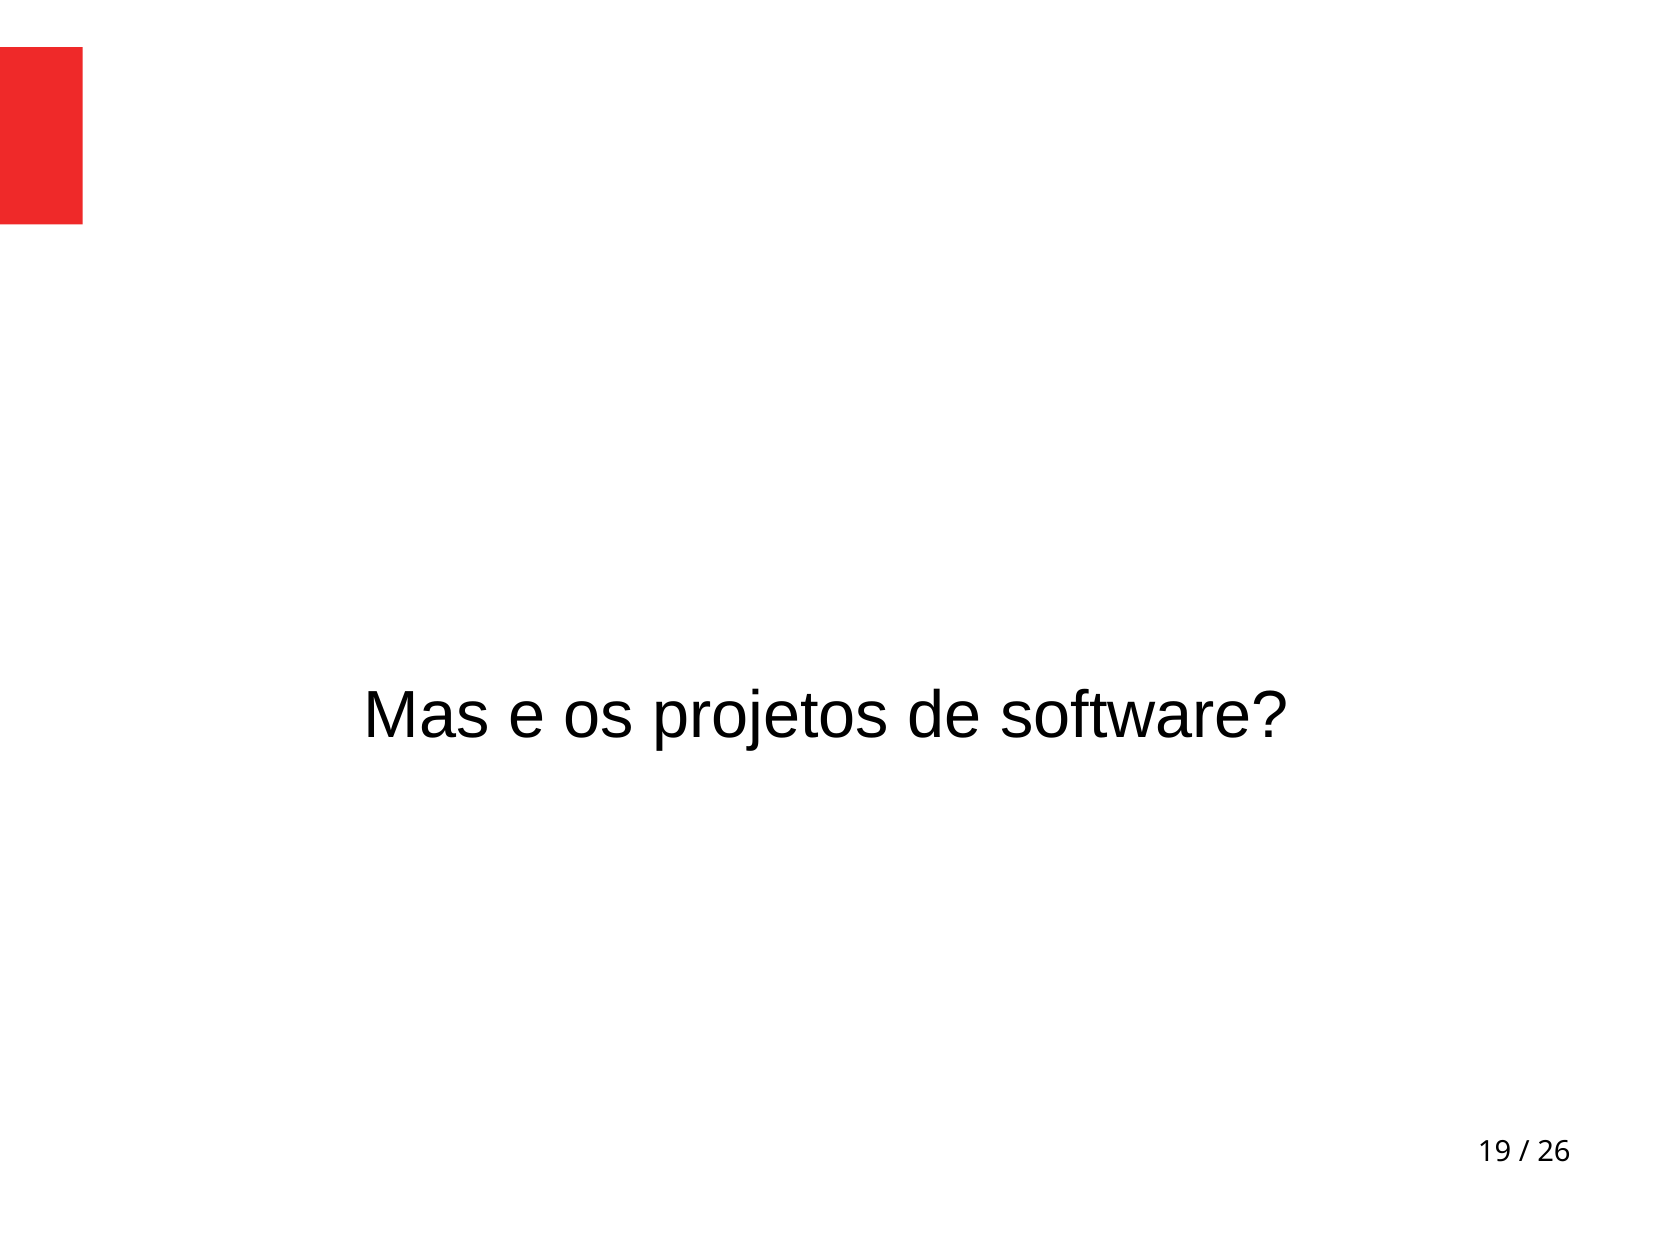

#
Mas e os projetos de software?
19